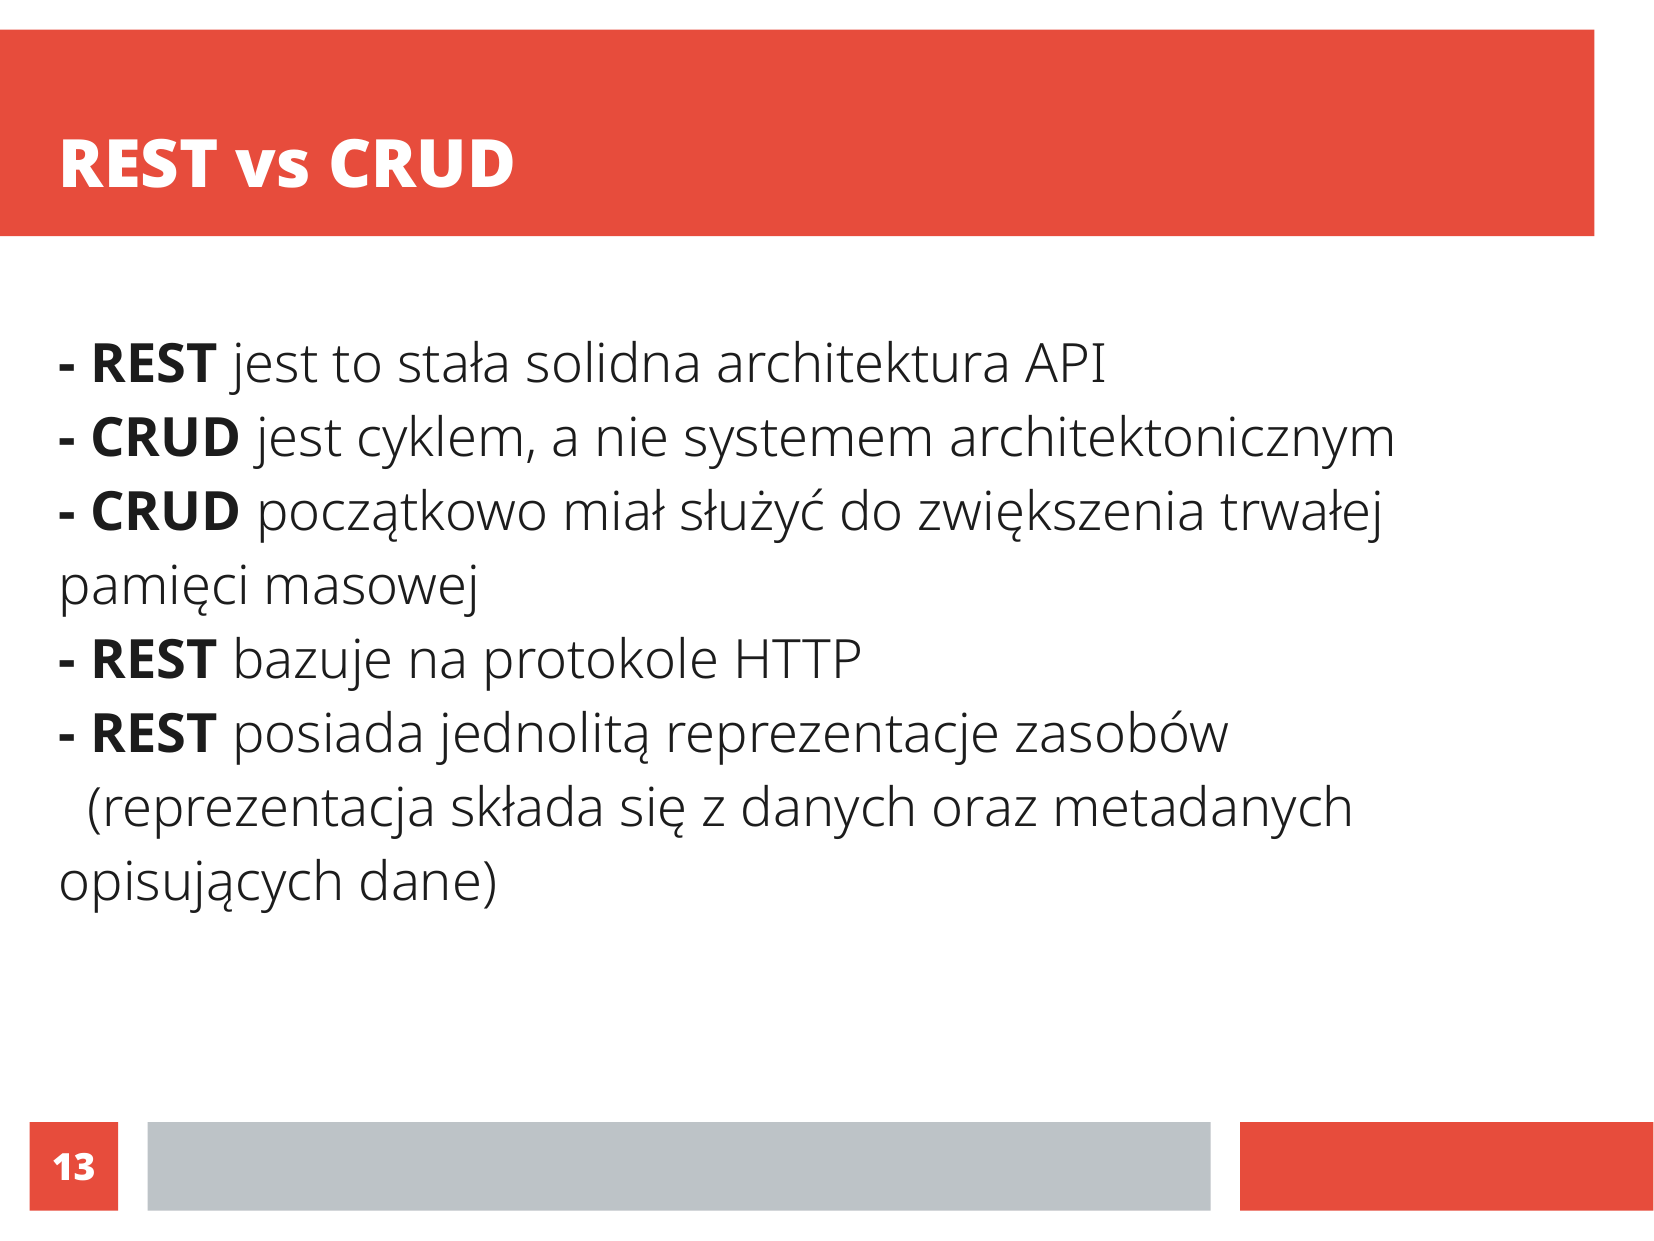

# REST vs CRUD
- REST jest to stała solidna architektura API
- CRUD jest cyklem, a nie systemem architektonicznym
- CRUD początkowo miał służyć do zwiększenia trwałej 	 pamięci masowej
- REST bazuje na protokole HTTP
- REST posiada jednolitą reprezentacje zasobów
 (reprezentacja składa się z danych oraz metadanych opisujących dane)
13